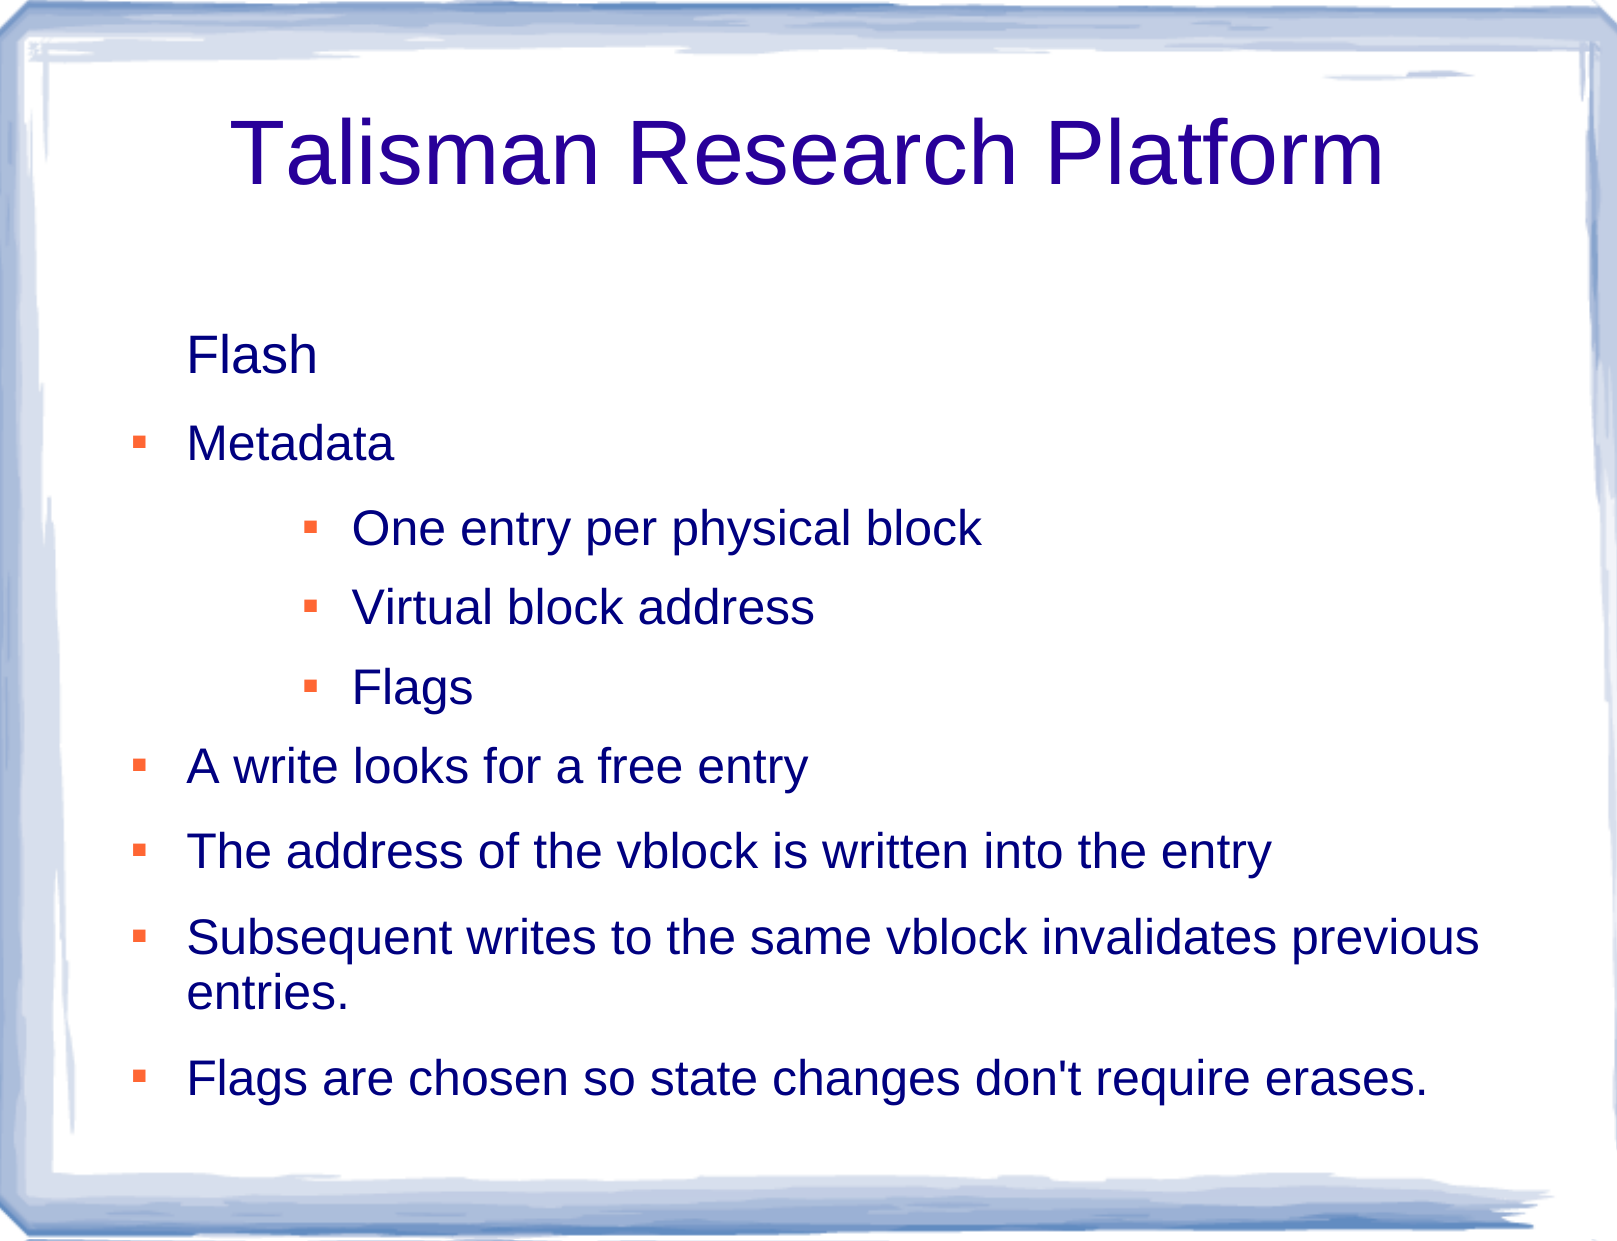

# Talisman Research Platform
Flash
Metadata
One entry per physical block
Virtual block address
Flags
A write looks for a free entry
The address of the vblock is written into the entry
Subsequent writes to the same vblock invalidates previous entries.
Flags are chosen so state changes don't require erases.